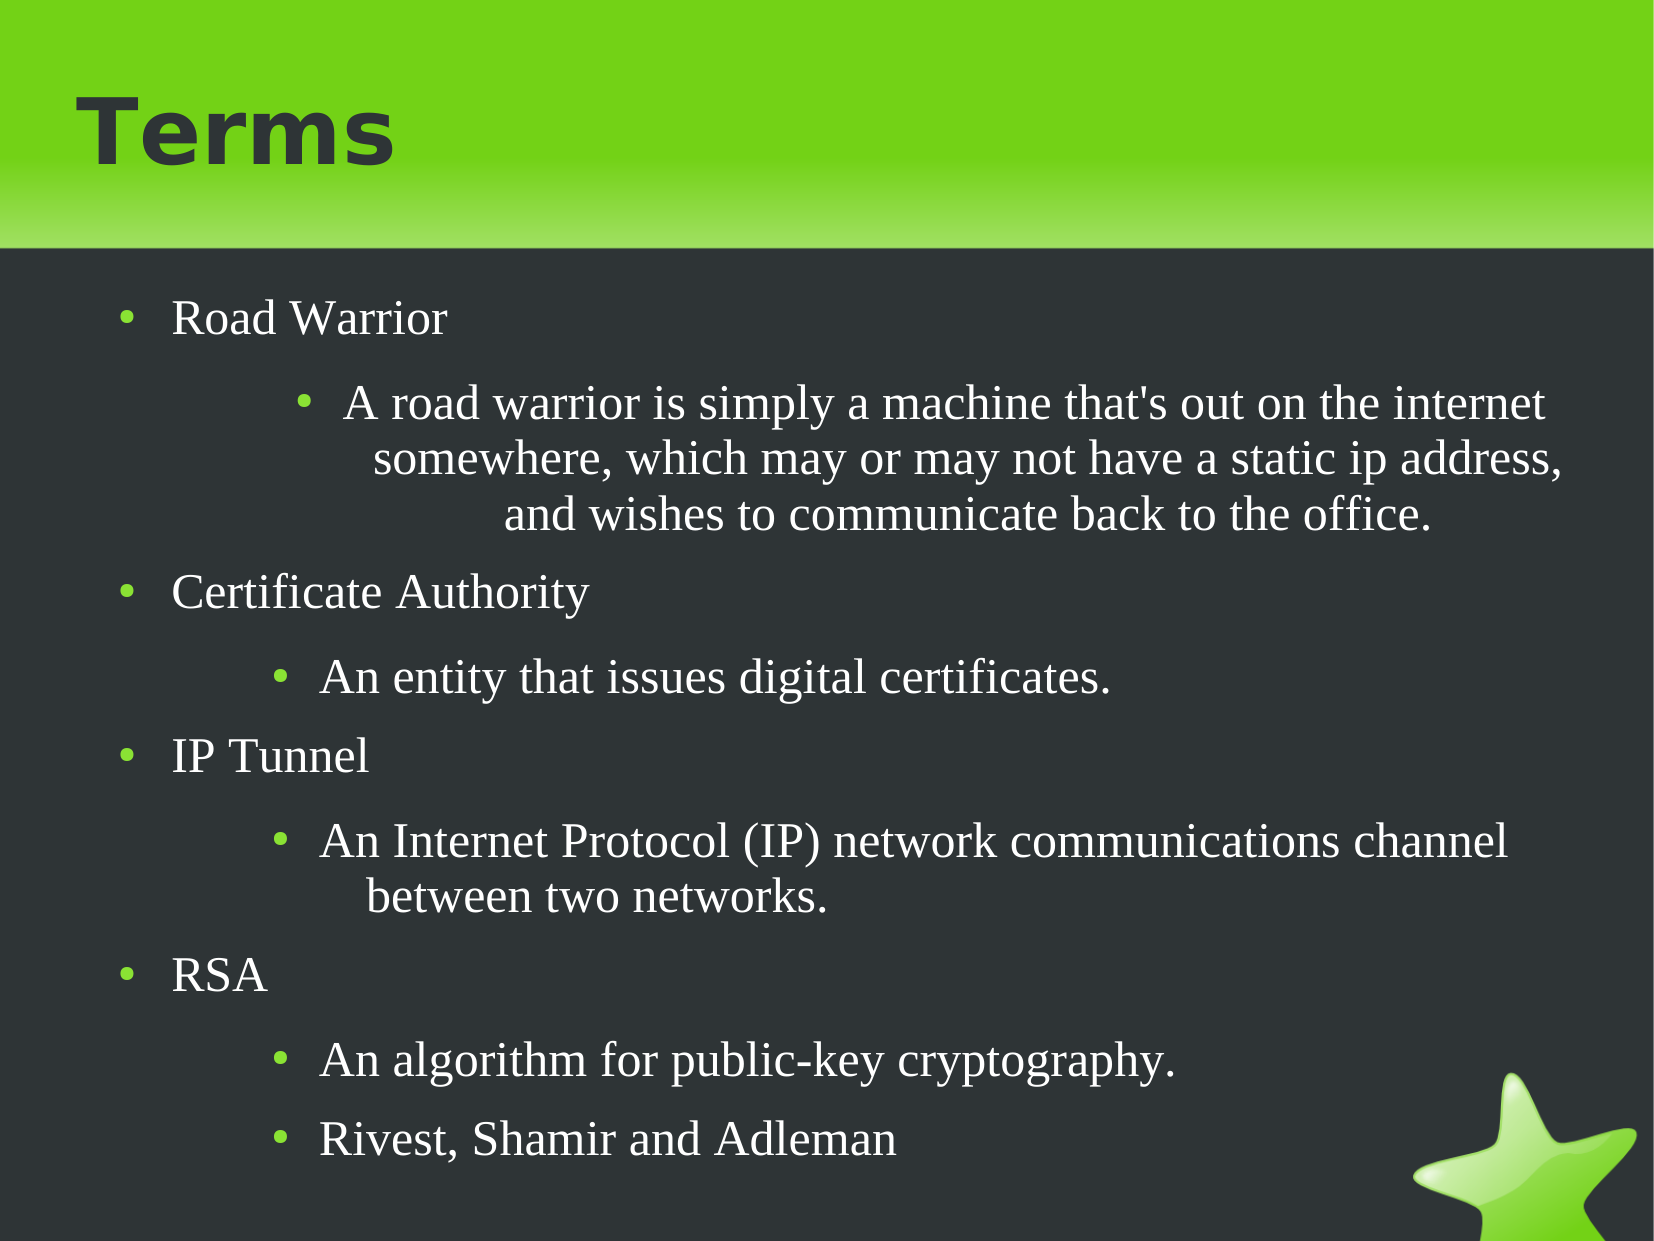

# Terms
Road Warrior
A road warrior is simply a machine that's out on the internet somewhere, which may or may not have a static ip address, and wishes to communicate back to the office.
Certificate Authority
An entity that issues digital certificates.
IP Tunnel
An Internet Protocol (IP) network communications channel between two networks.
RSA
An algorithm for public-key cryptography.
Rivest, Shamir and Adleman